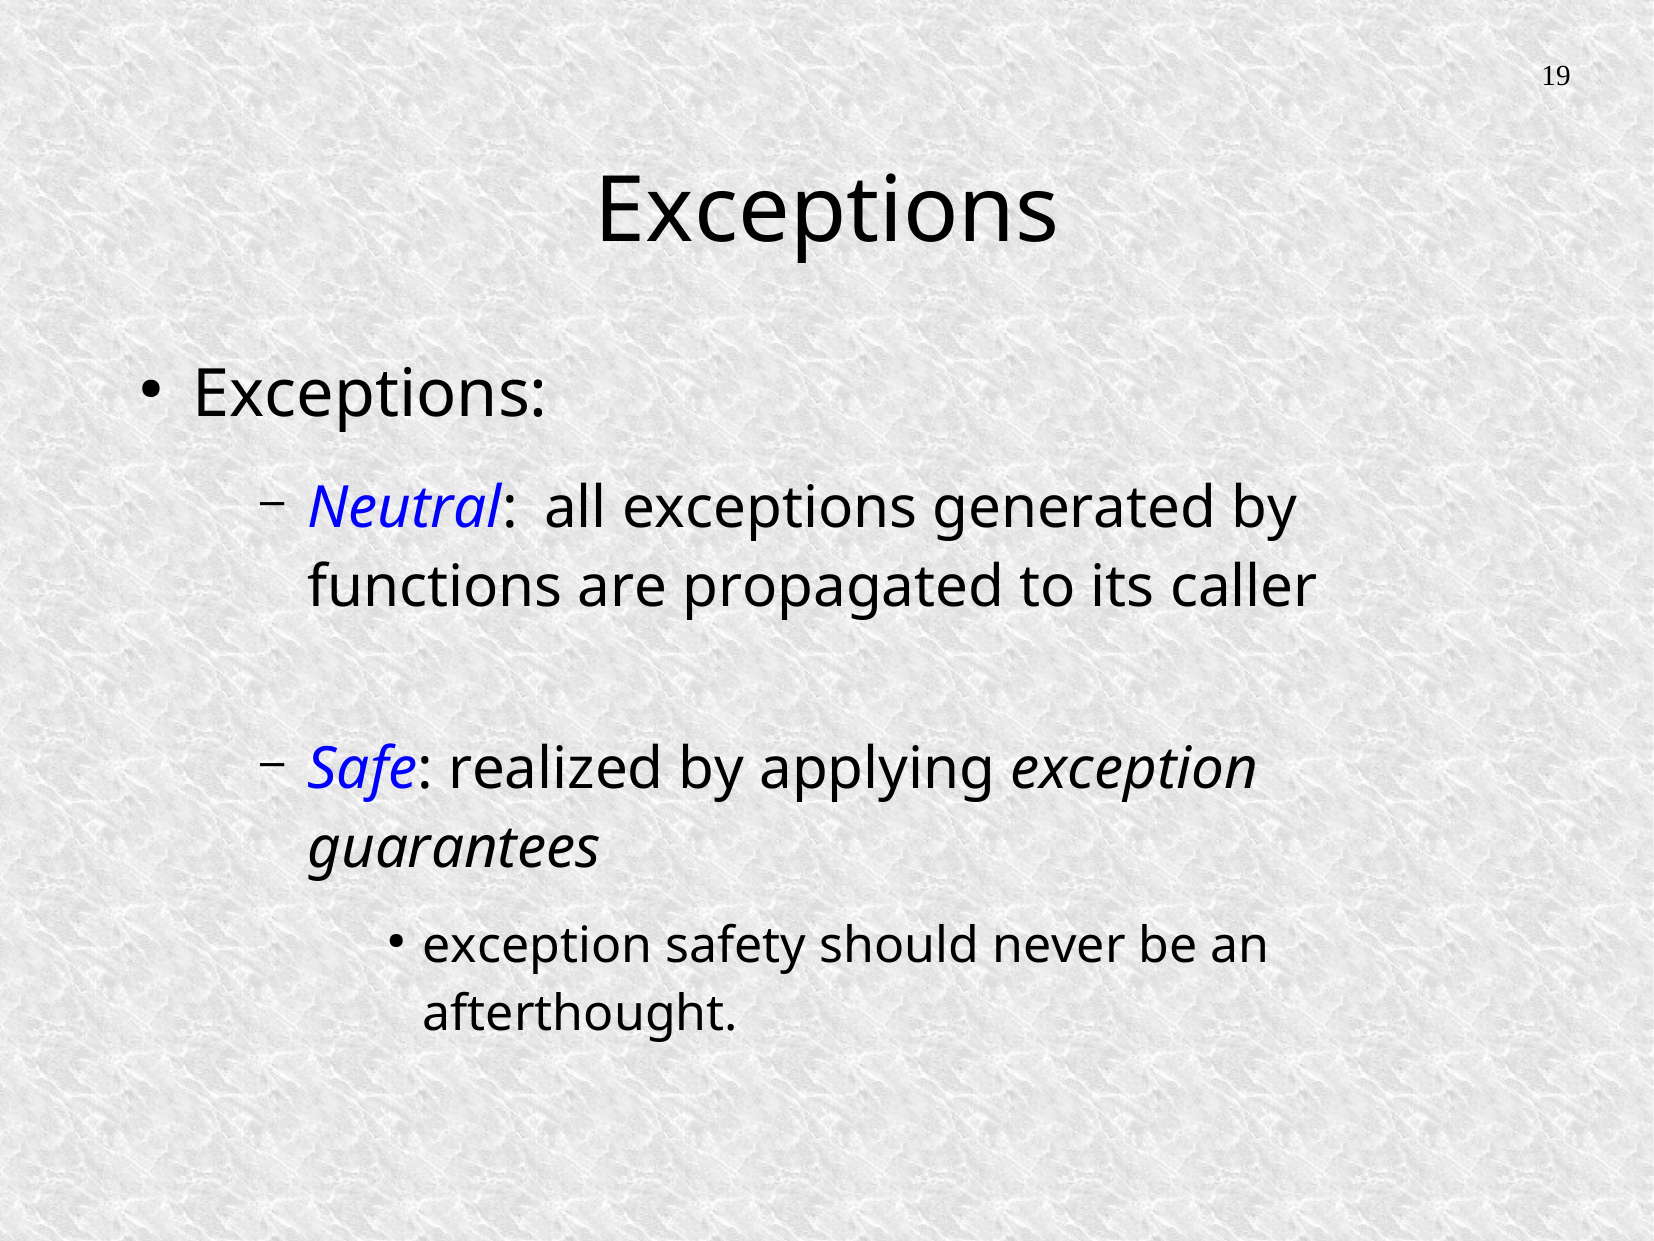

19
# Exceptions
Exceptions:
Neutral:	 all exceptions generated by functions are propagated to its caller
Safe: realized by applying exception guarantees
exception safety should never be an afterthought.